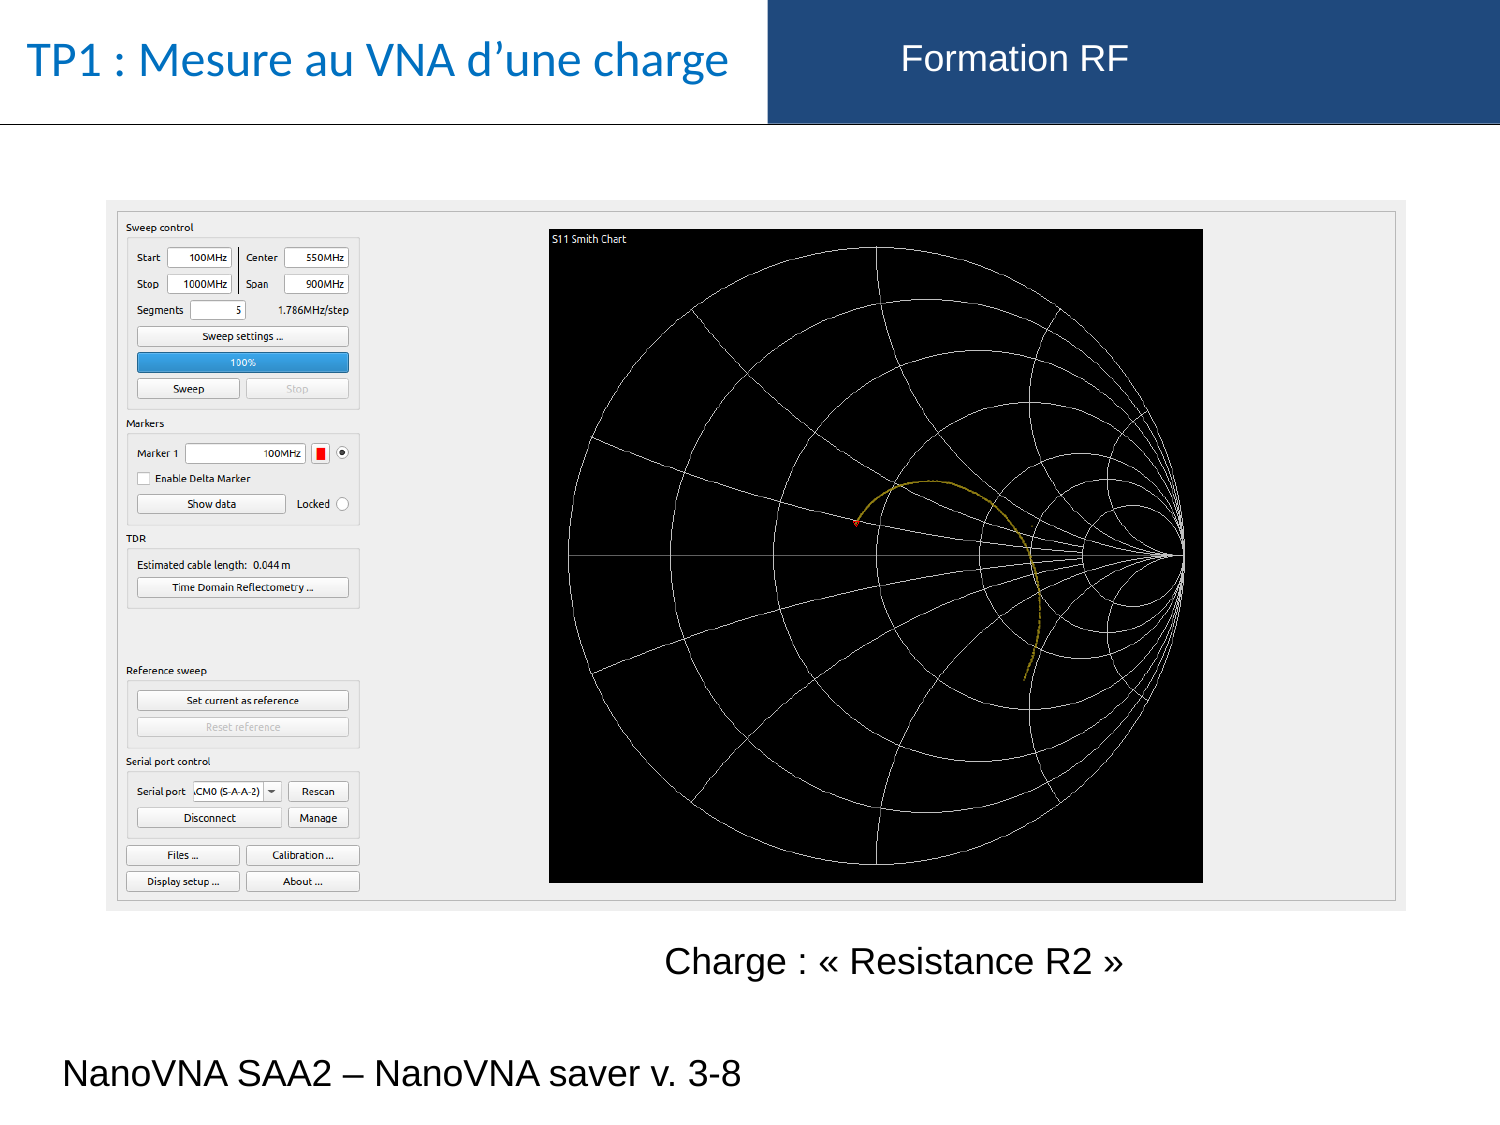

DUT GEII
TP1 : Mesure au VNA d’une charge
Formation RF
Charge : « Resistance R2 »
NanoVNA SAA2 – NanoVNA saver v. 3-8